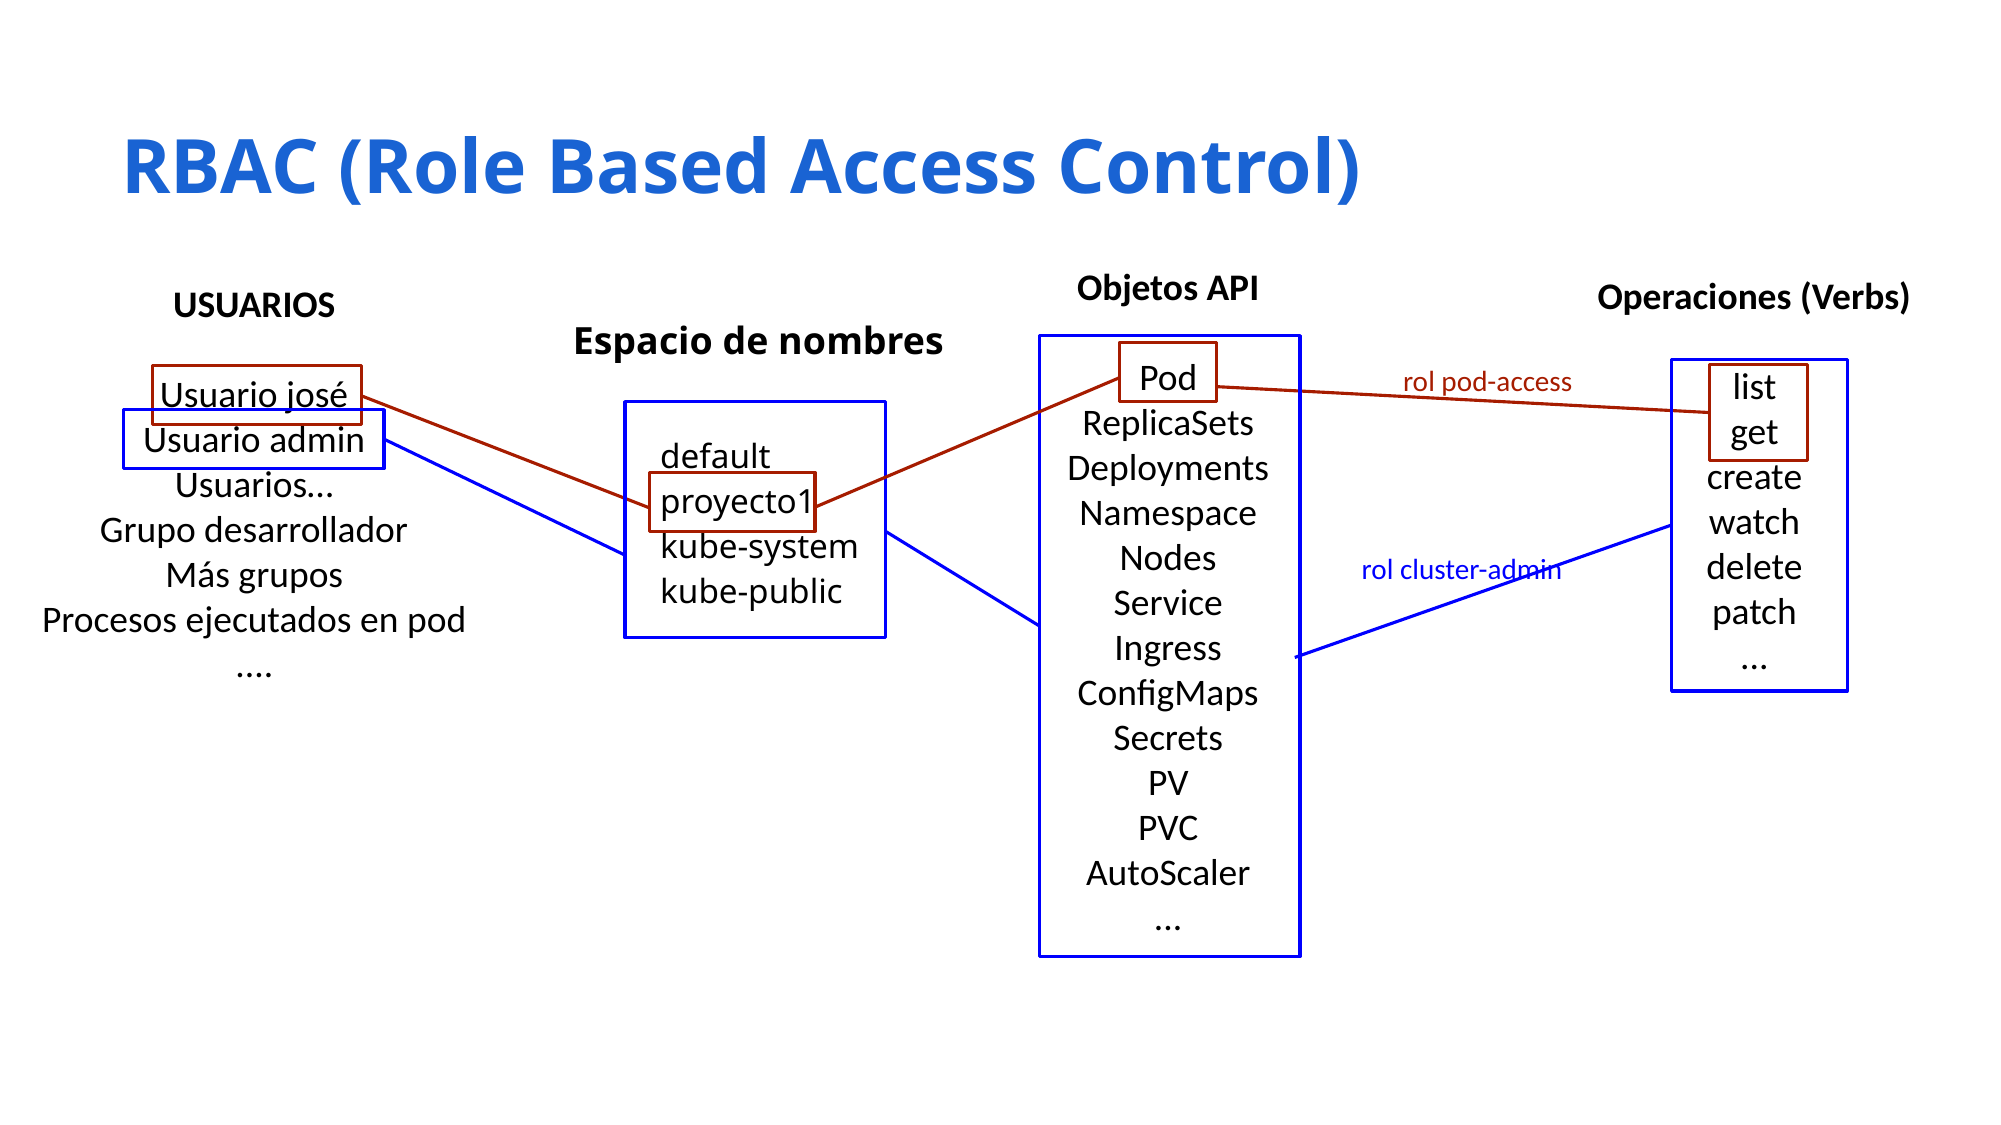

RBAC (Role Based Access Control)
Objetos API
Pod
ReplicaSets
Deployments
Namespace
Nodes
Service
Ingress
ConfigMaps
Secrets
PV
PVC
AutoScaler
...
Operaciones (Verbs)
list
get
create
watch
delete
patch
...
USUARIOS
Usuario josé
Usuario admin
Usuarios…
Grupo desarrollador
Más grupos
Procesos ejecutados en pod
....
Espacio de nombres
rol pod-access
default
proyecto1
kube-system
kube-public
rol cluster-admin